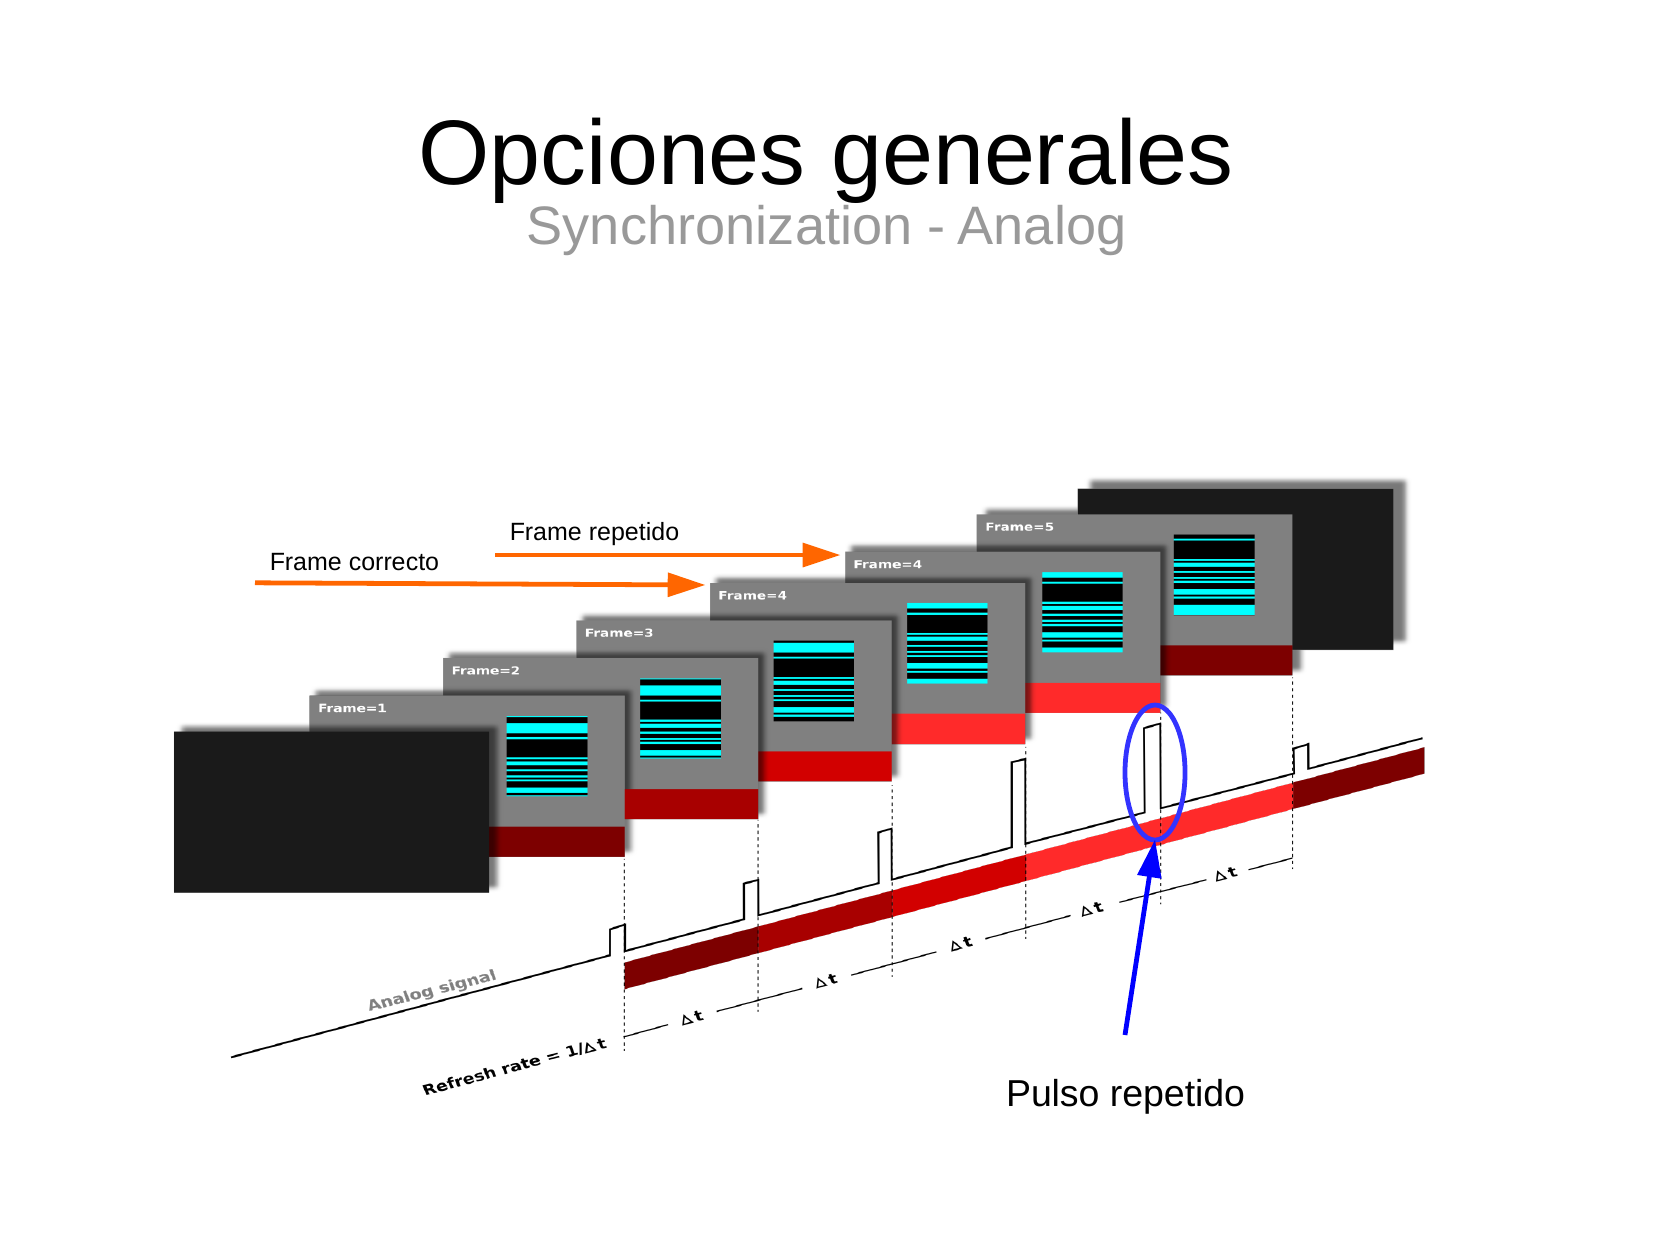

# Opciones generales
Synchronization - Analog
Frame repetido
Frame correcto
Pulso repetido